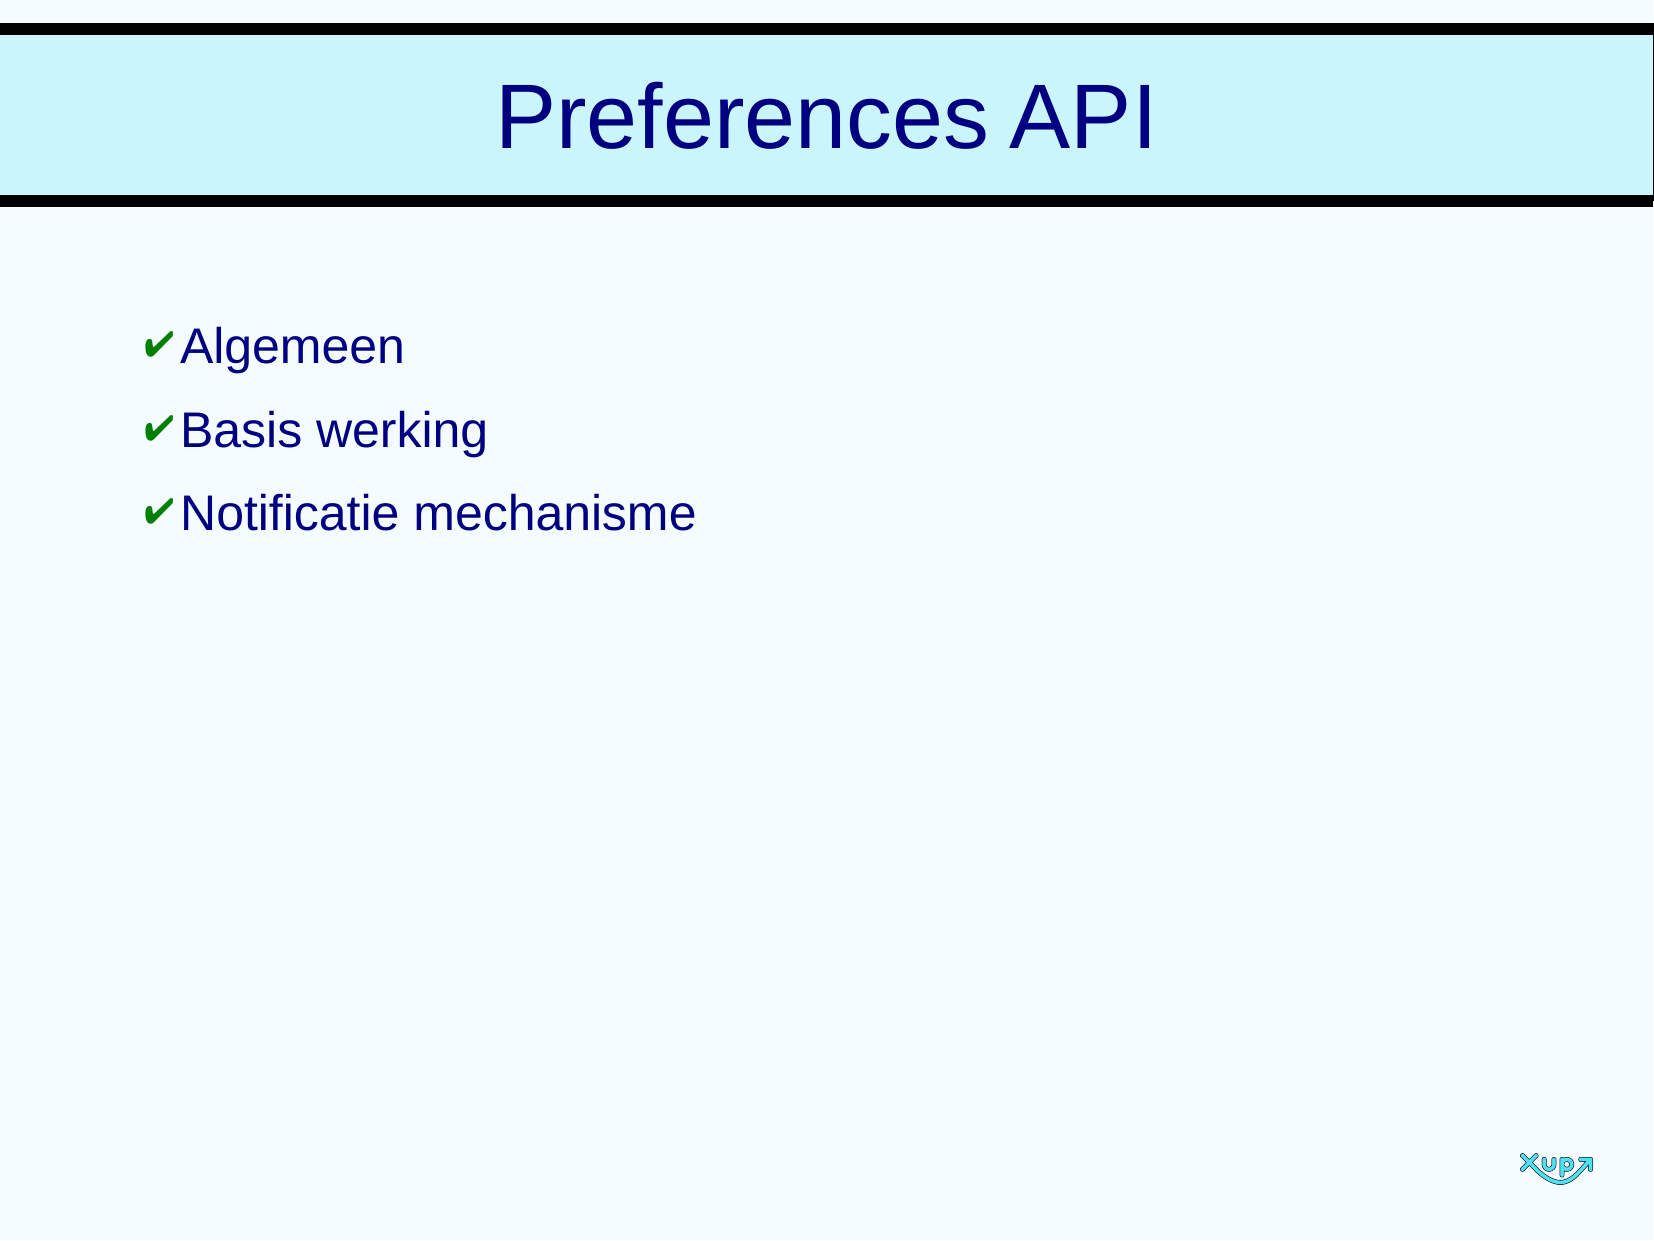

# Preferences API
Algemeen
Basis werking
Notificatie mechanisme